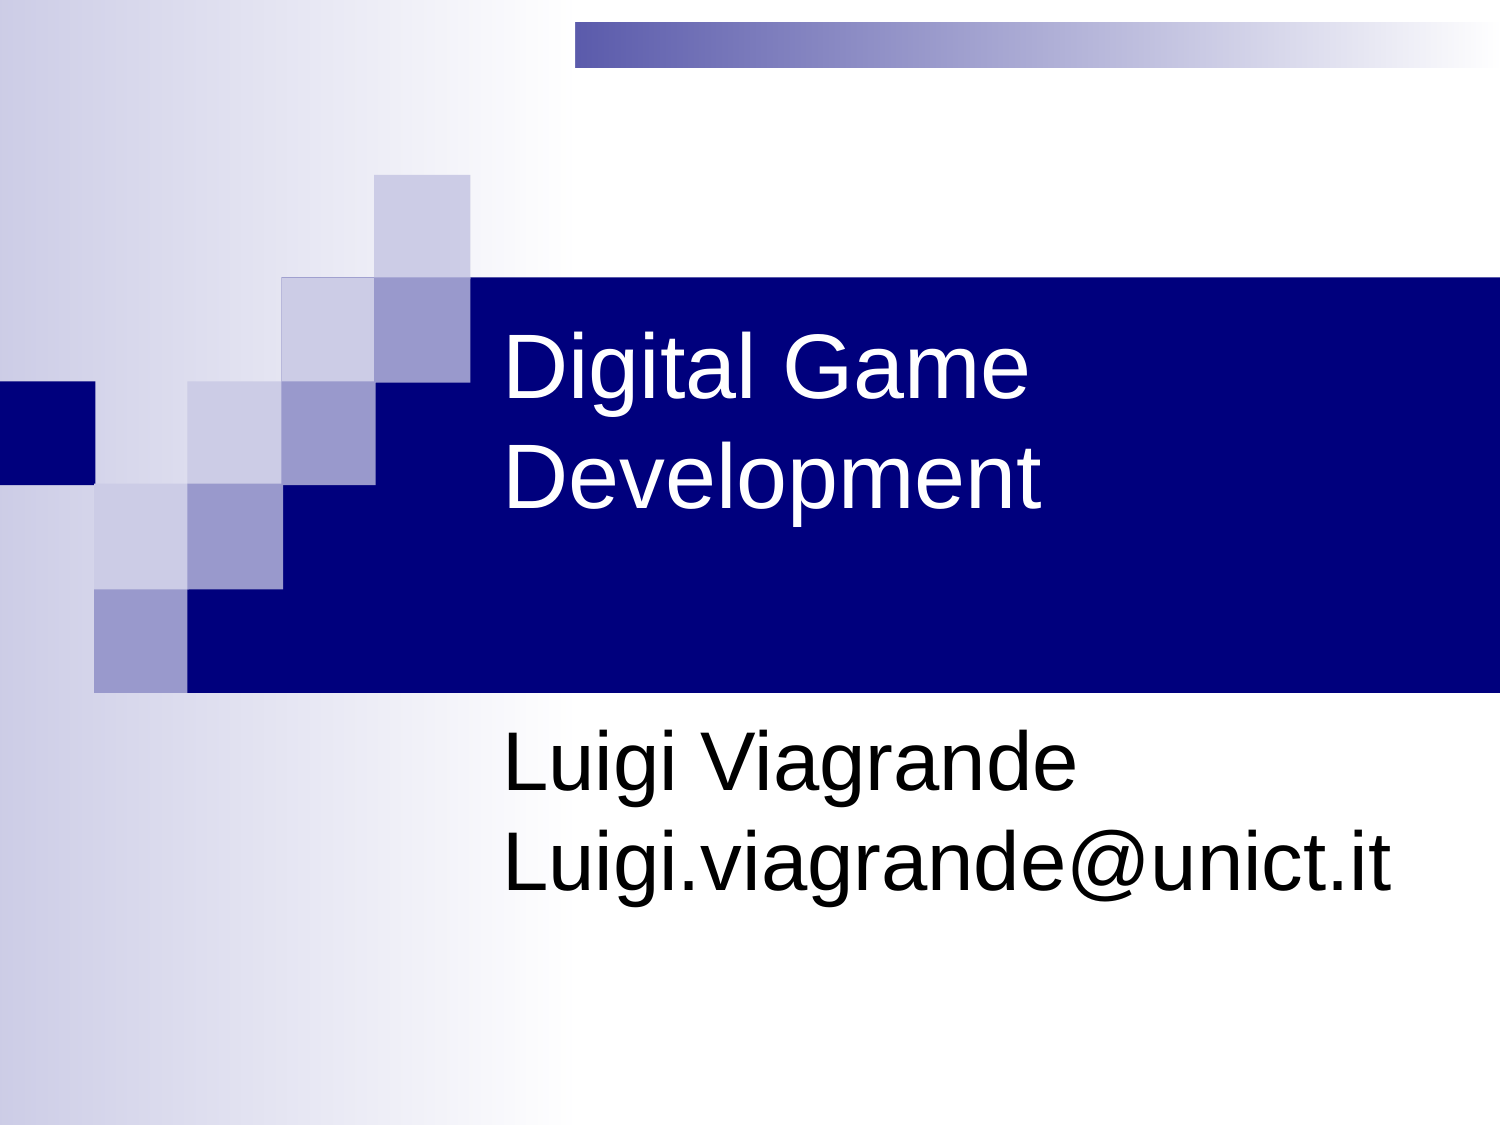

# Digital Game Development
Luigi Viagrande
Luigi.viagrande@unict.it